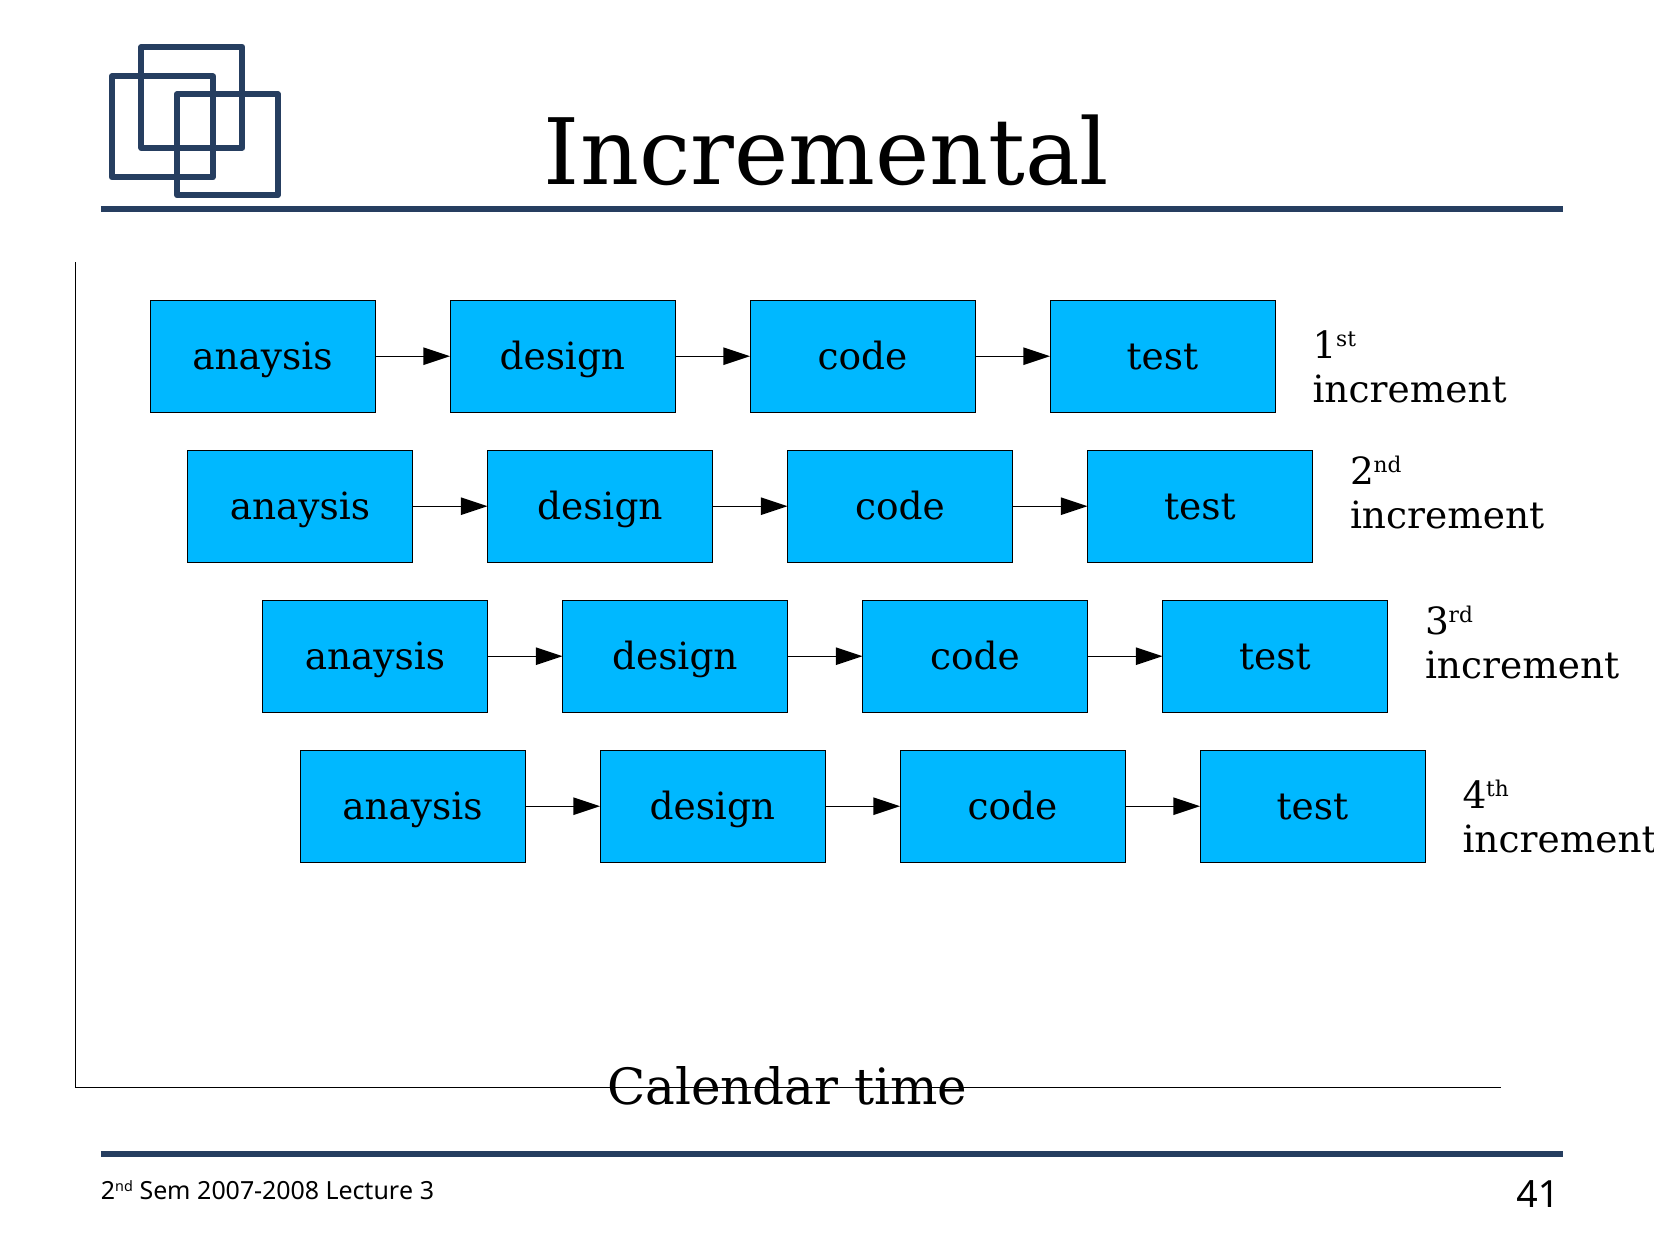

# Incremental
anaysis
design
code
test
1st increment
anaysis
design
code
test
2nd
increment
anaysis
design
code
test
3rd
increment
anaysis
design
code
test
4th
increment
Calendar time